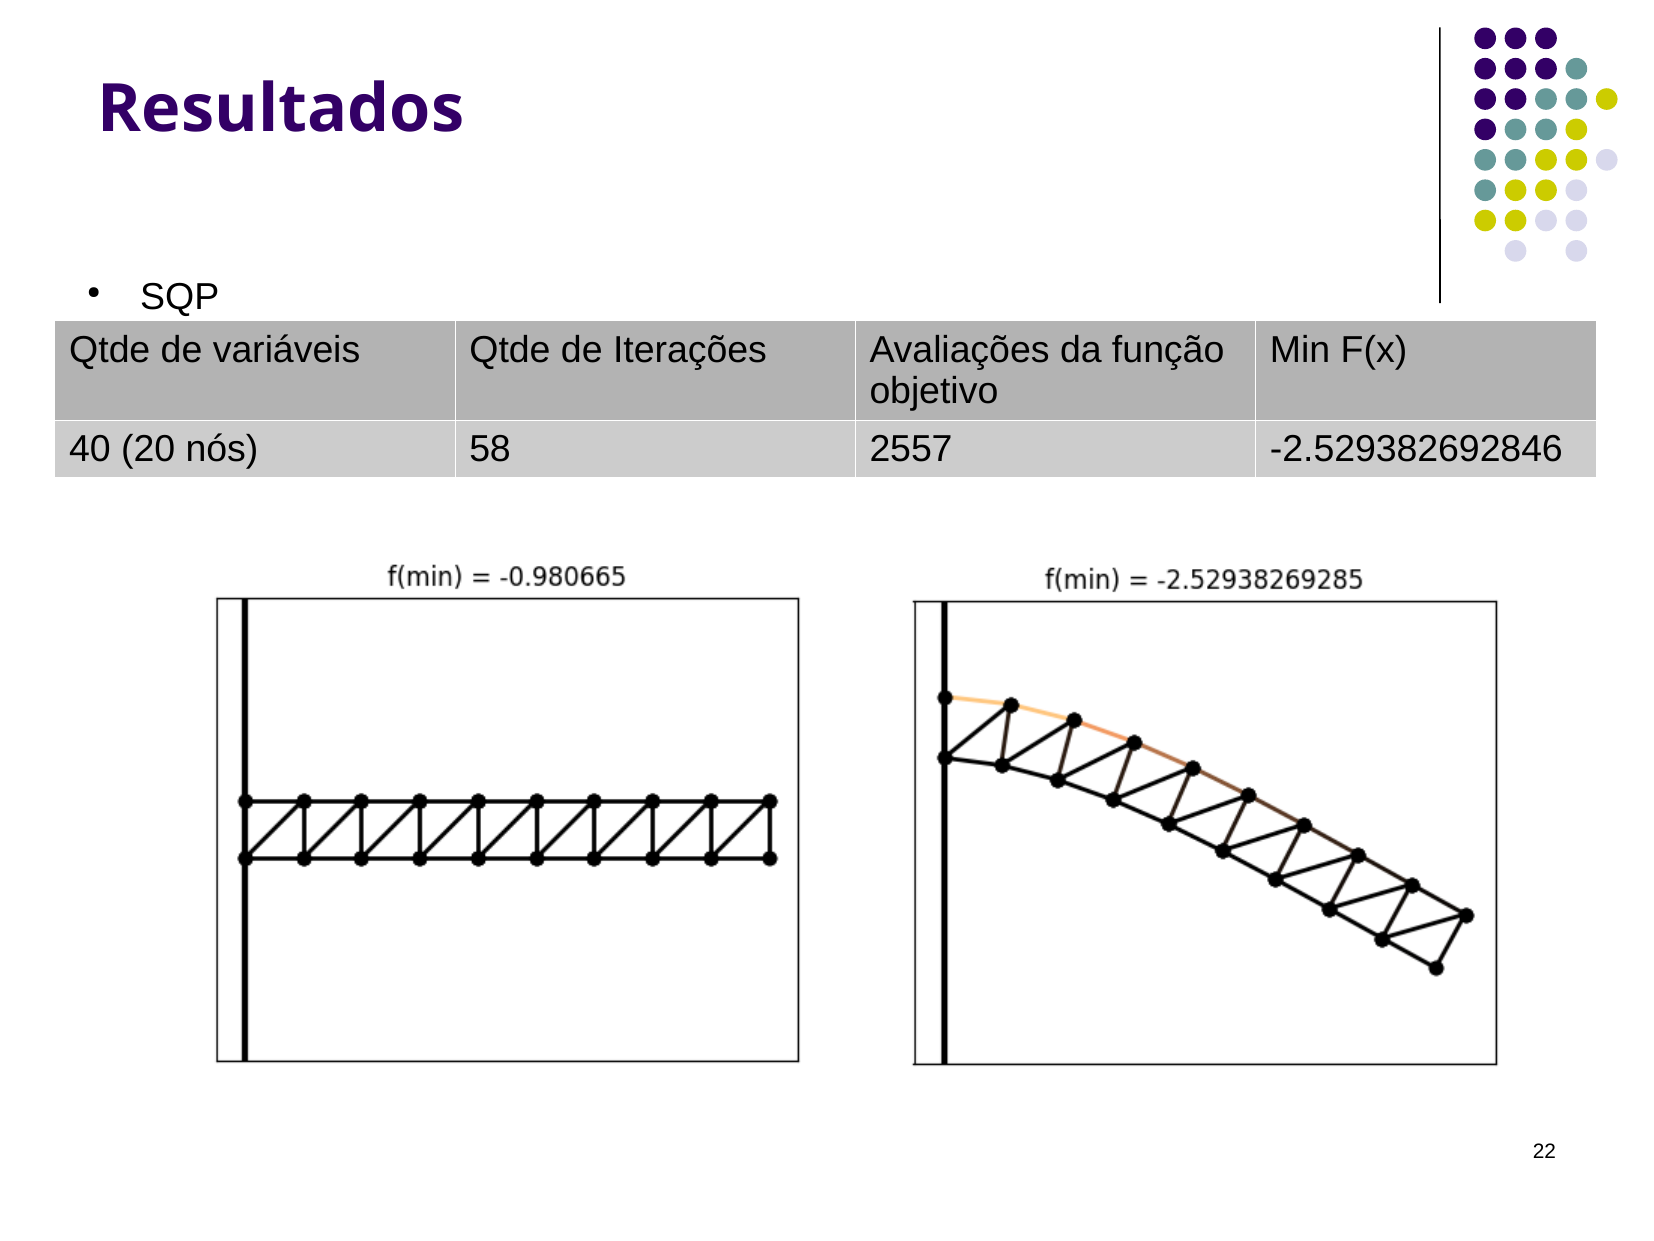

# Resultados
SQP
| Qtde de variáveis | Qtde de Iterações | Avaliações da função objetivo | Min F(x) |
| --- | --- | --- | --- |
| 40 (20 nós) | 58 | 2557 | -2.529382692846 |